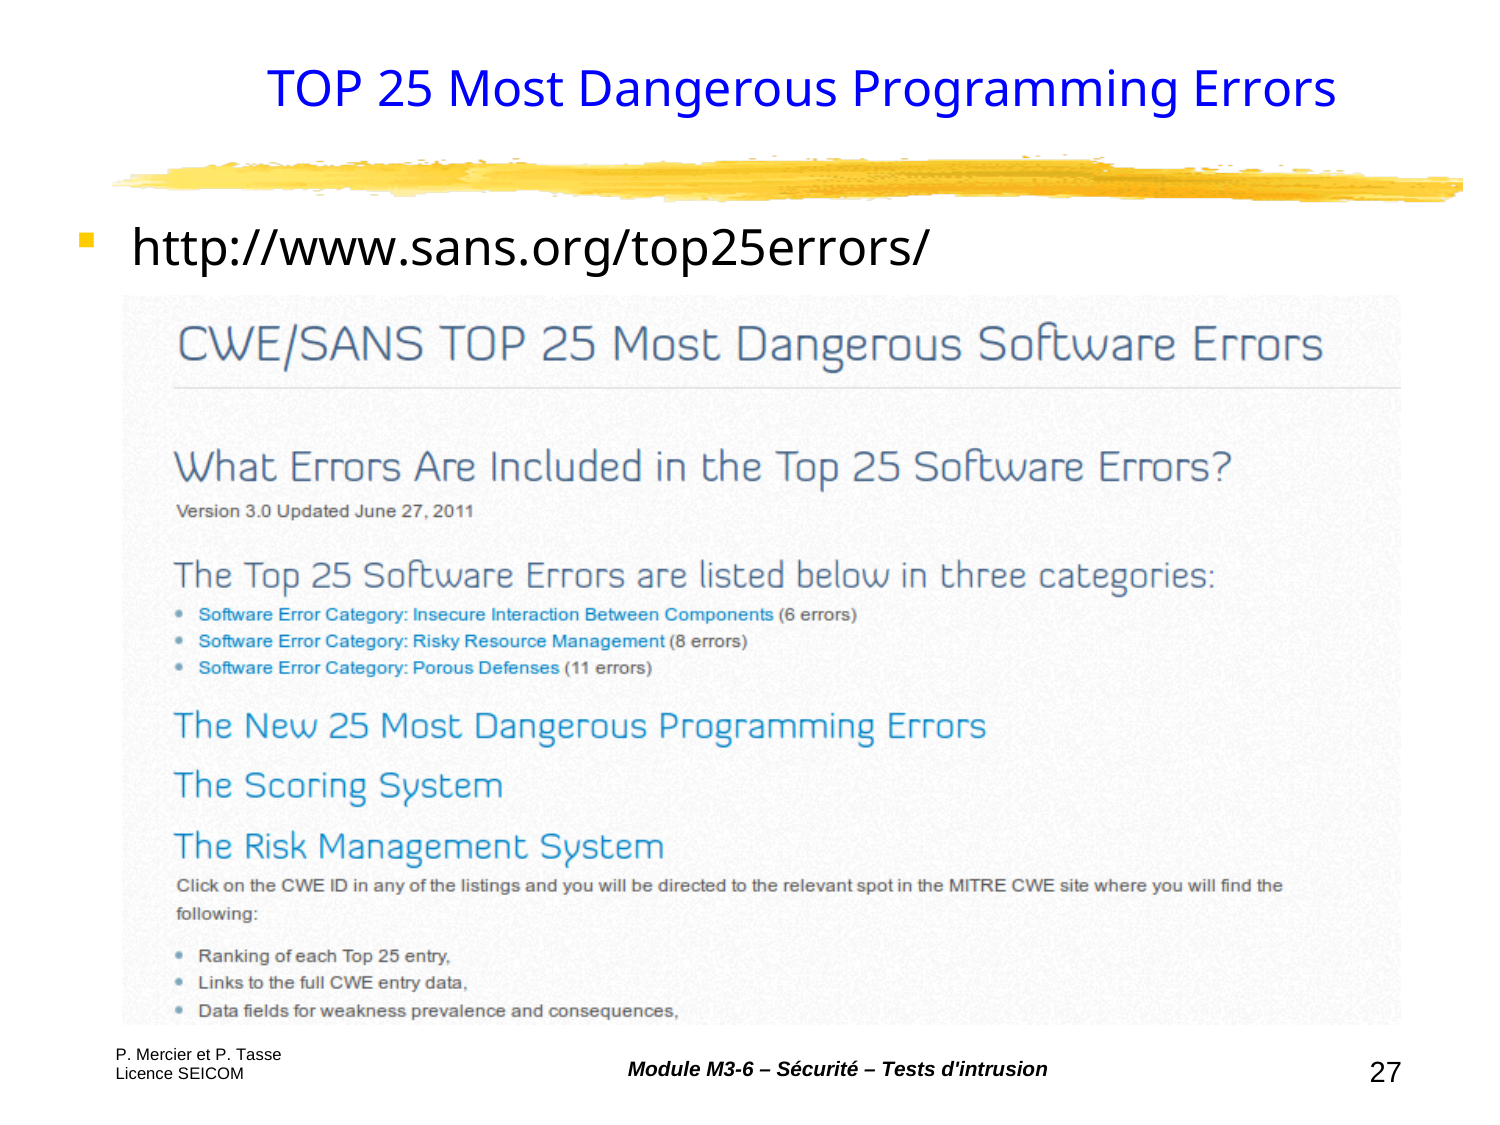

# TOP 25 Most Dangerous Programming Errors
http://www.sans.org/top25errors/
27